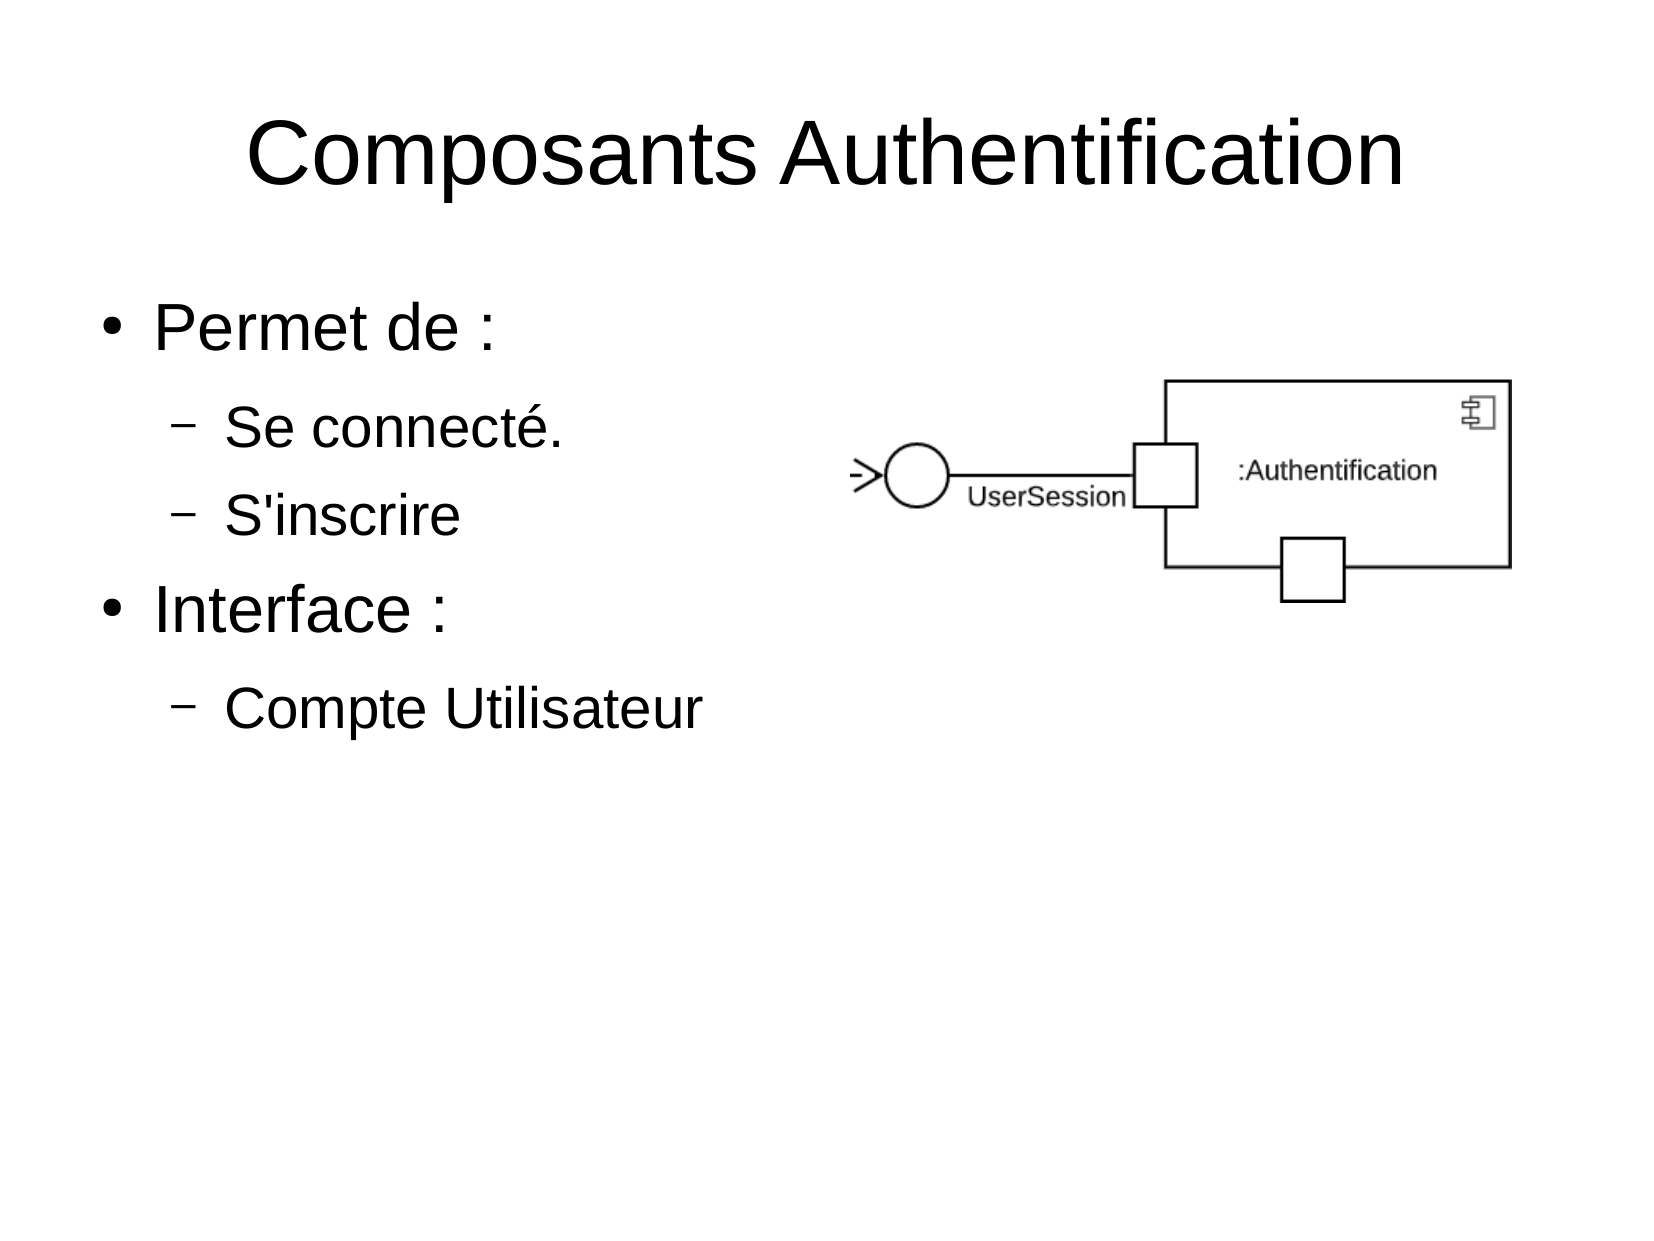

# Composants Authentification
Permet de :
Se connecté.
S'inscrire
Interface :
Compte Utilisateur